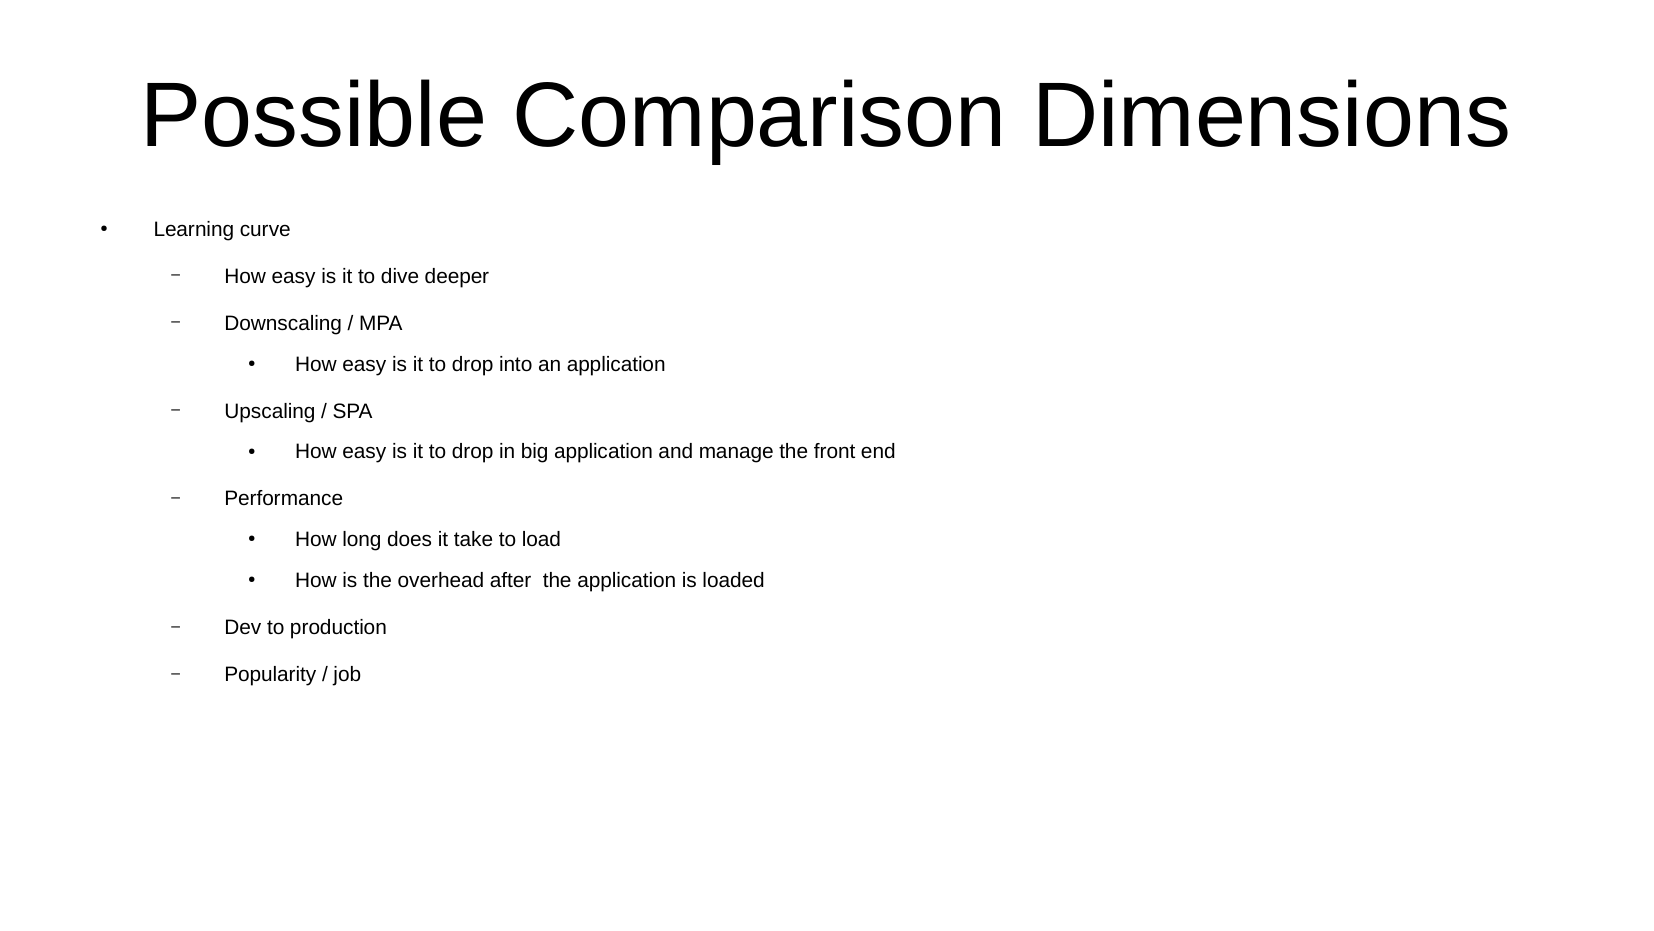

# Possible Comparison Dimensions
Learning curve
How easy is it to dive deeper
Downscaling / MPA
How easy is it to drop into an application
Upscaling / SPA
How easy is it to drop in big application and manage the front end
Performance
How long does it take to load
How is the overhead after the application is loaded
Dev to production
Popularity / job